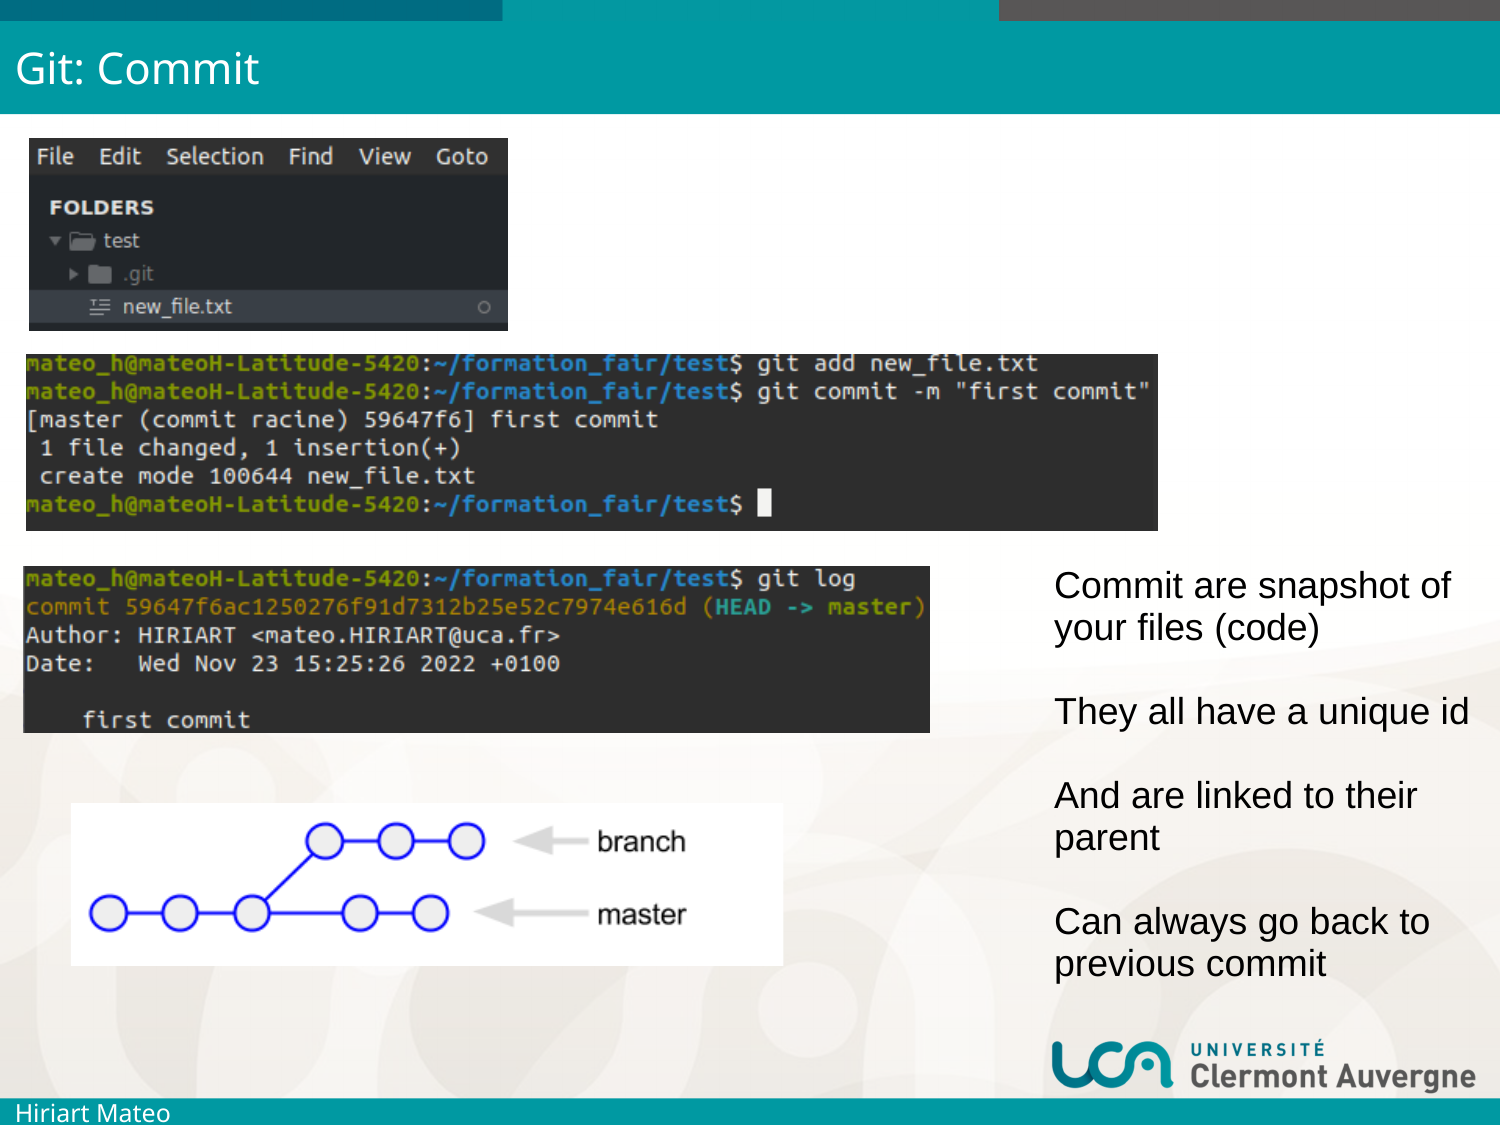

Git: Commit
Commit are snapshot of your files (code)
They all have a unique id
And are linked to their parent
Can always go back to previous commit
Hiriart Mateo